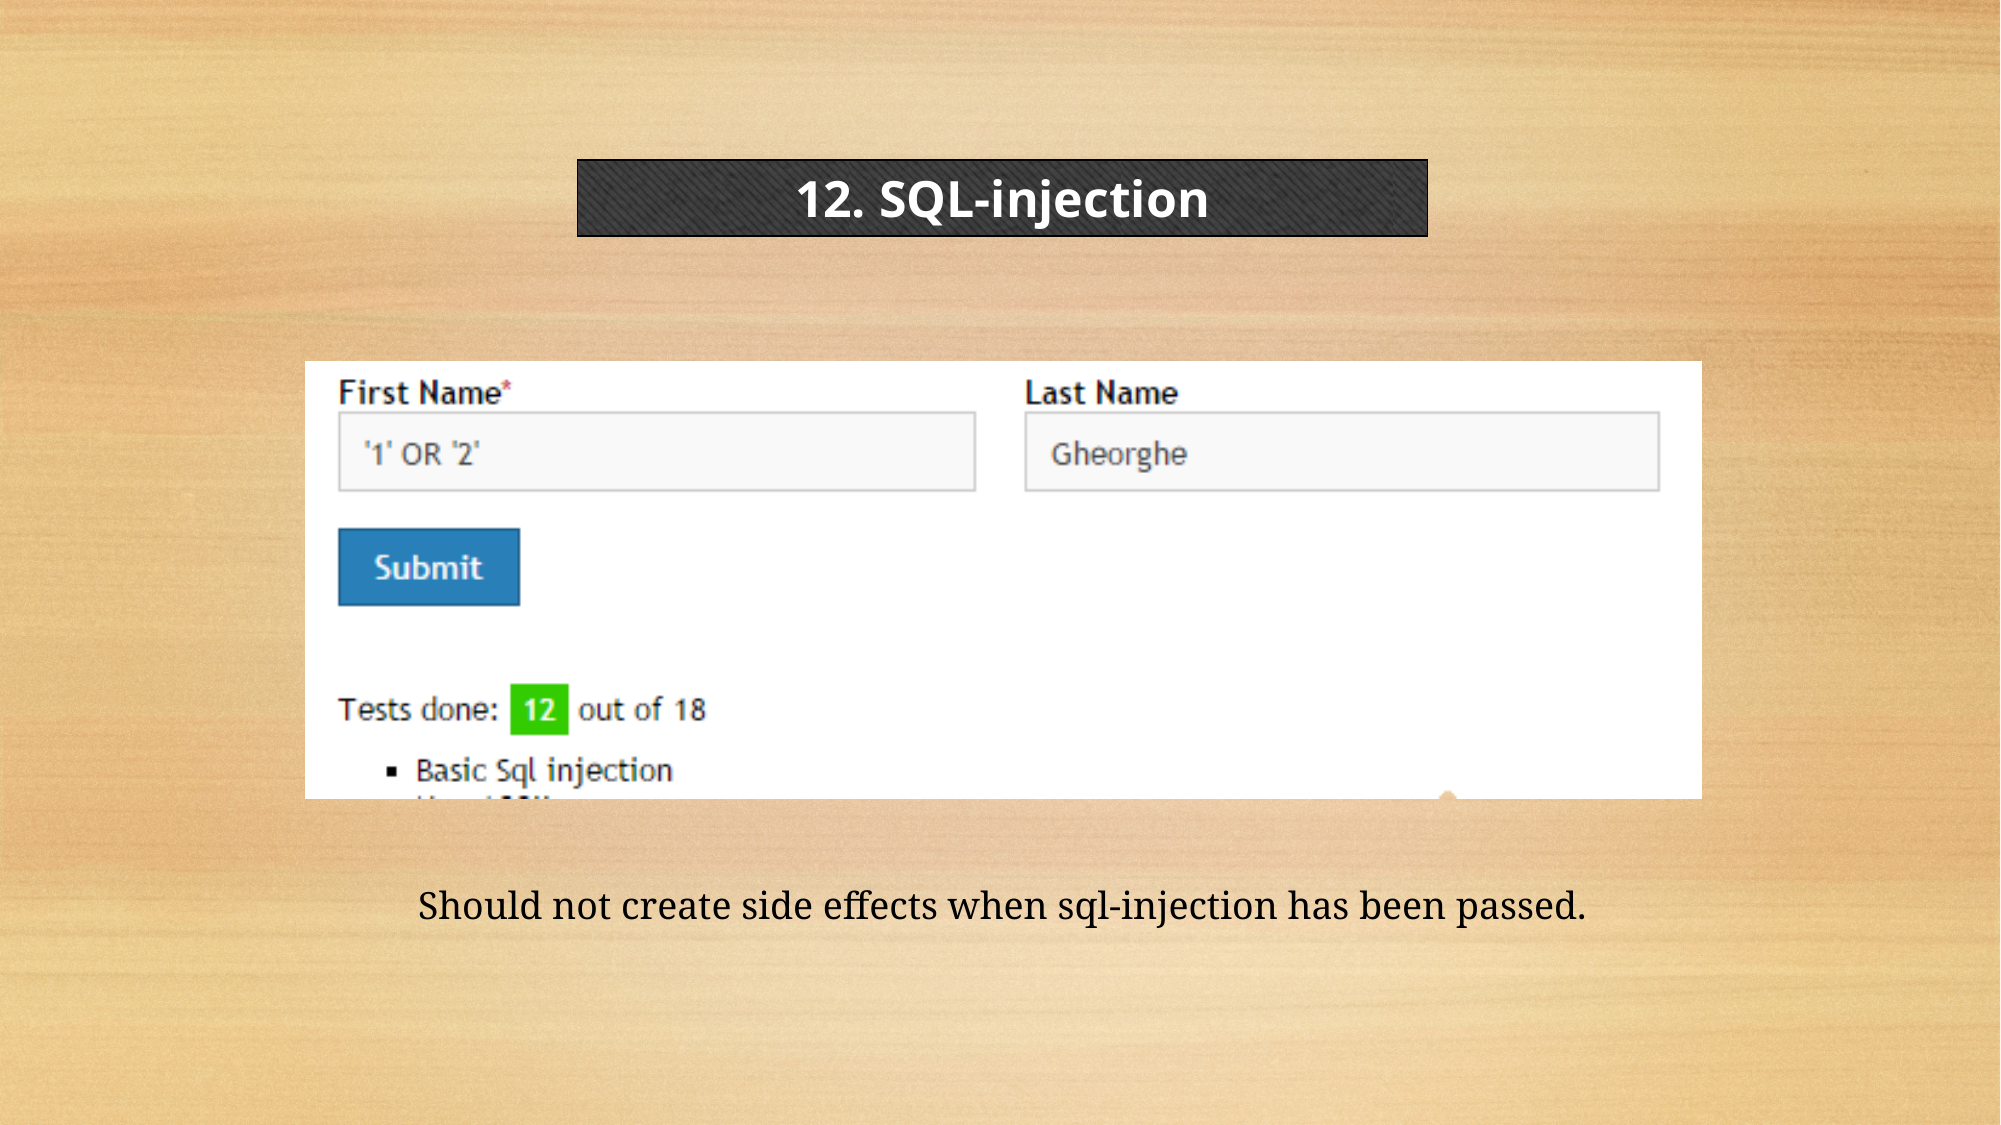

12. SQL-injection
Should not create side effects when sql-injection has been passed.